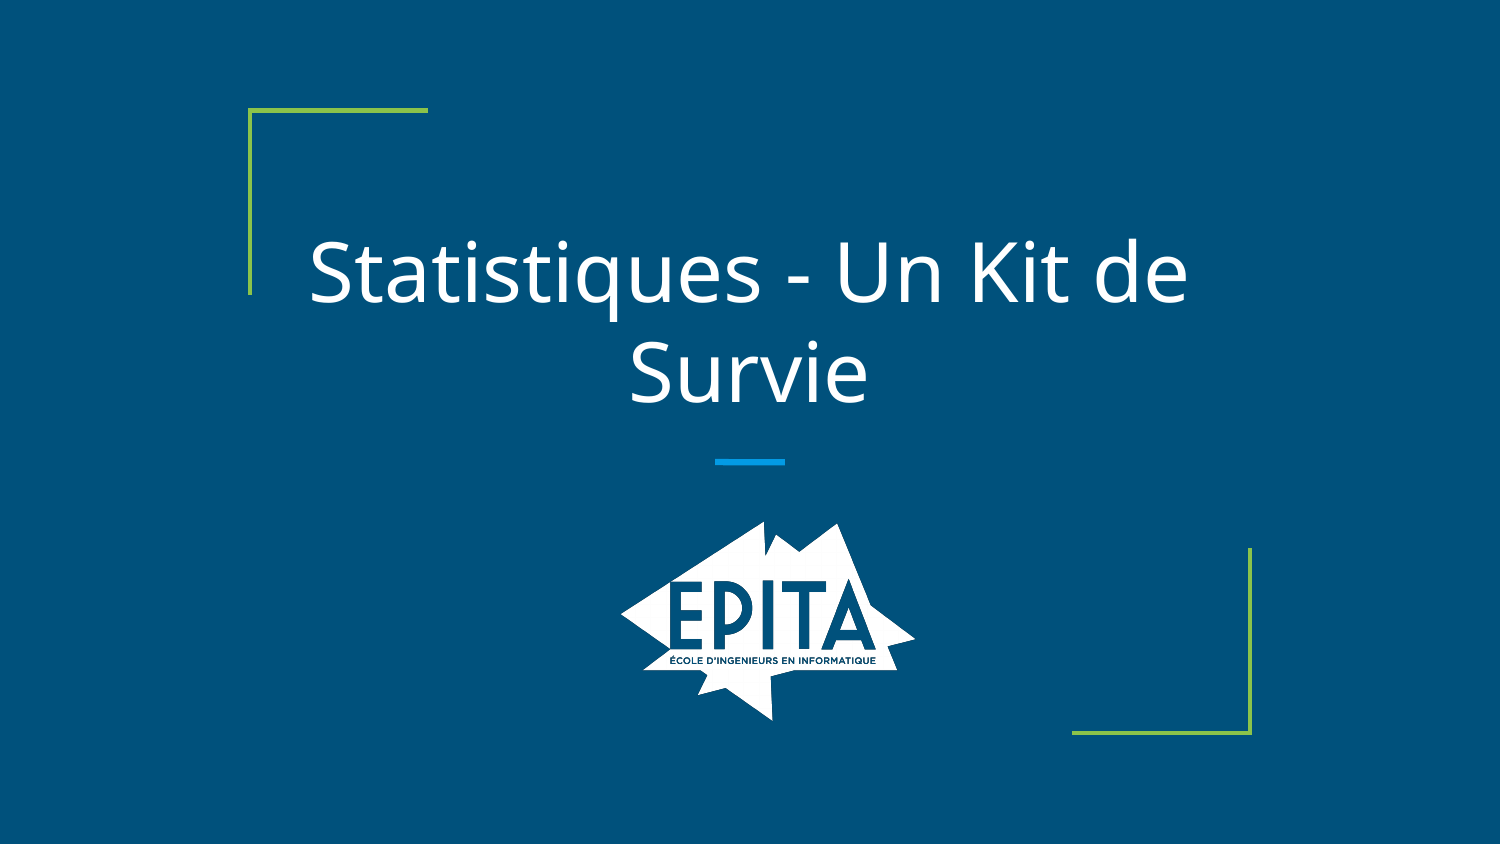

# Statistiques - Un Kit de Survie